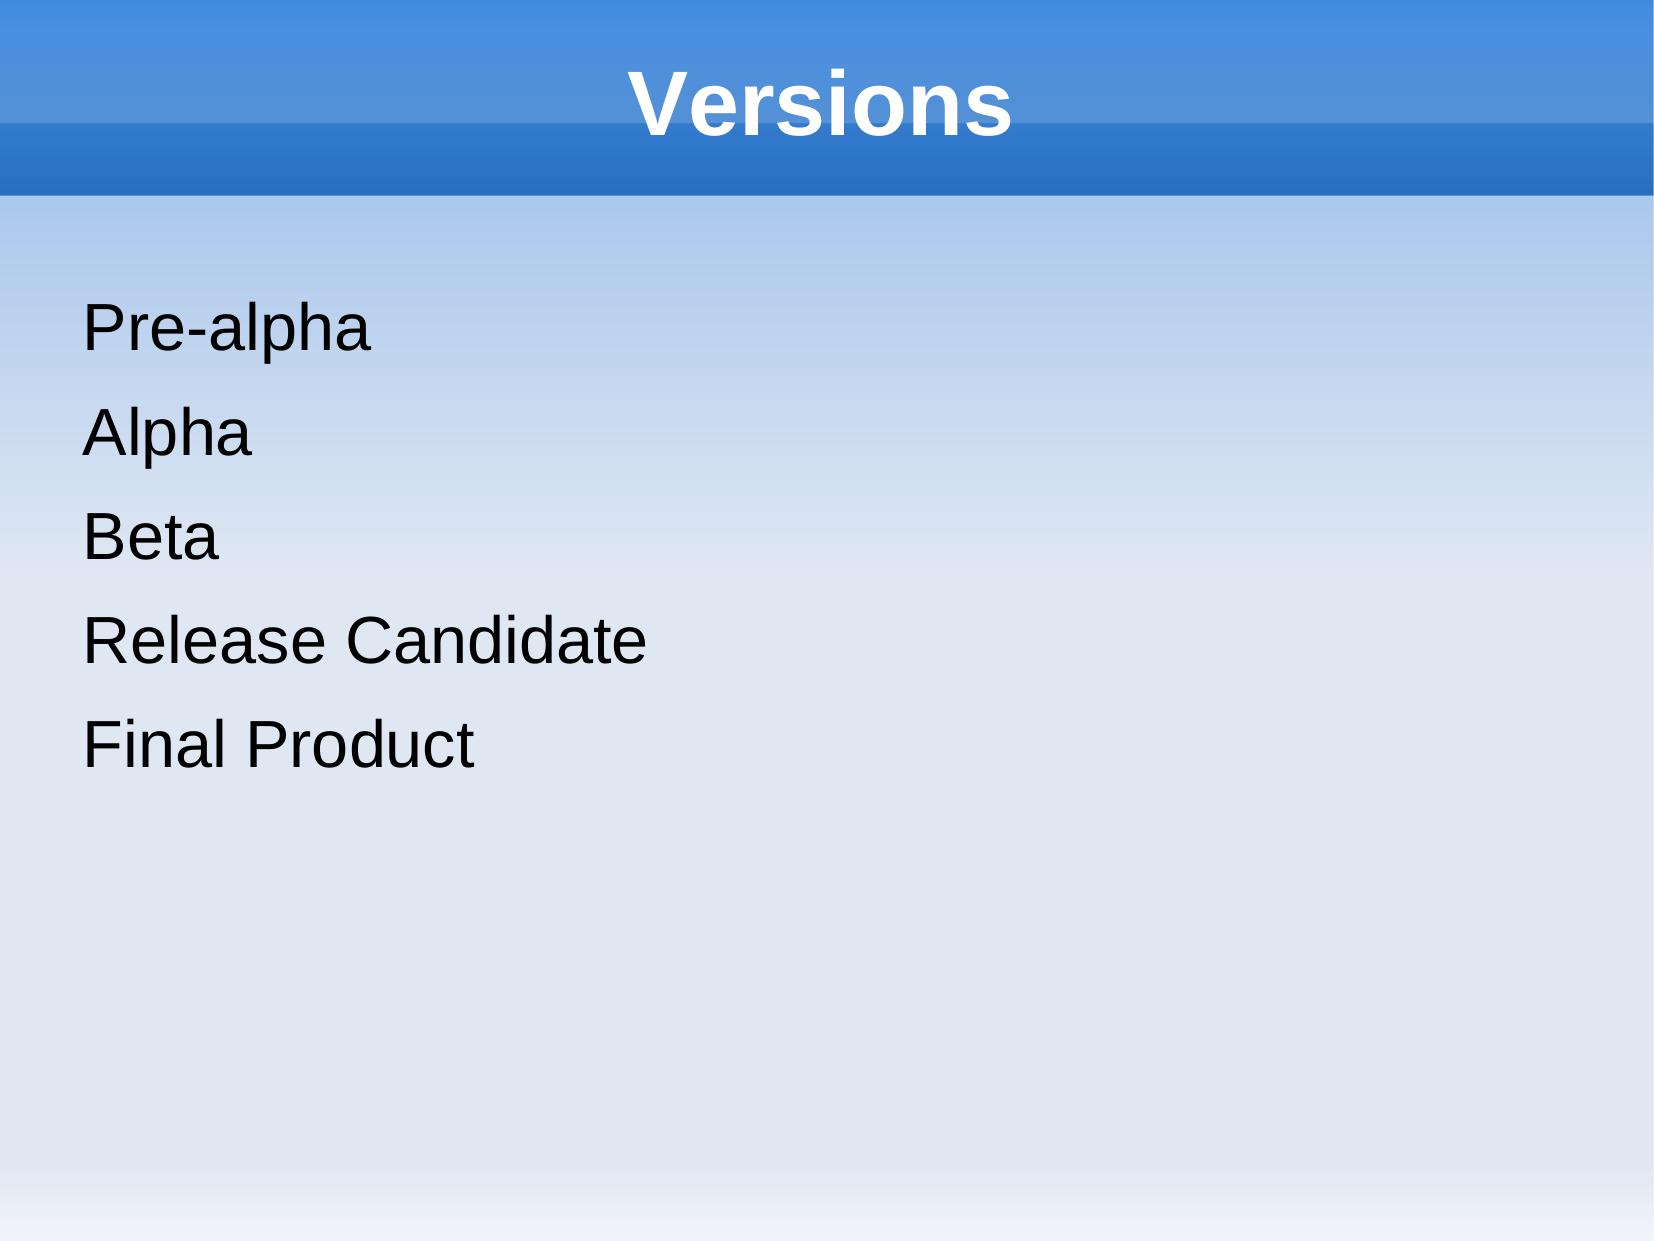

# Versions
Pre-alpha
Alpha
Beta
Release Candidate
Final Product